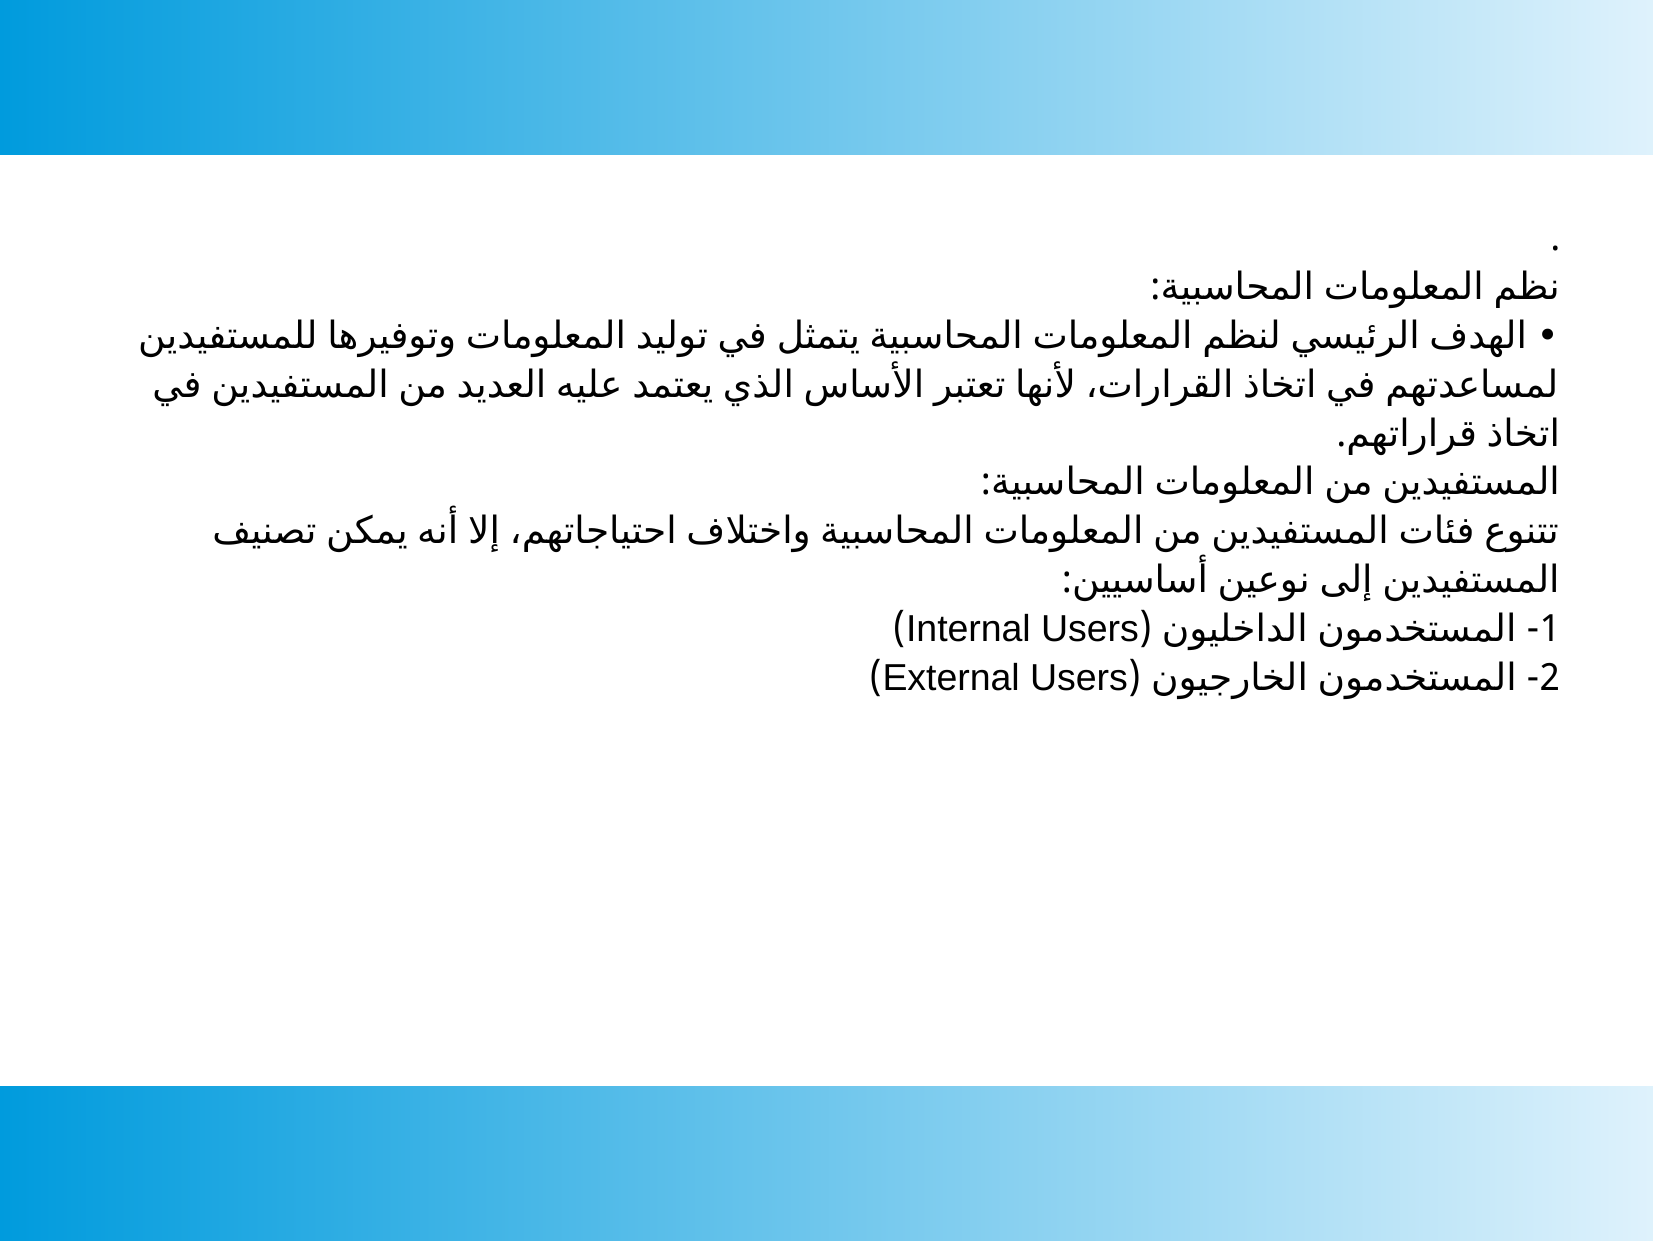

.
نظم المعلومات المحاسبية:
• الهدف الرئيسي لنظم المعلومات المحاسبية يتمثل في توليد المعلومات وتوفيرها للمستفيدين لمساعدتهم في اتخاذ القرارات، لأنها تعتبر الأساس الذي يعتمد عليه العديد من المستفيدين في اتخاذ قراراتهم.
المستفيدين من المعلومات المحاسبية:
تتنوع فئات المستفيدين من المعلومات المحاسبية واختلاف احتياجاتهم، إلا أنه يمكن تصنيف المستفيدين إلى نوعين أساسيين:
1- المستخدمون الداخليون (Internal Users)
2- المستخدمون الخارجيون (External Users)